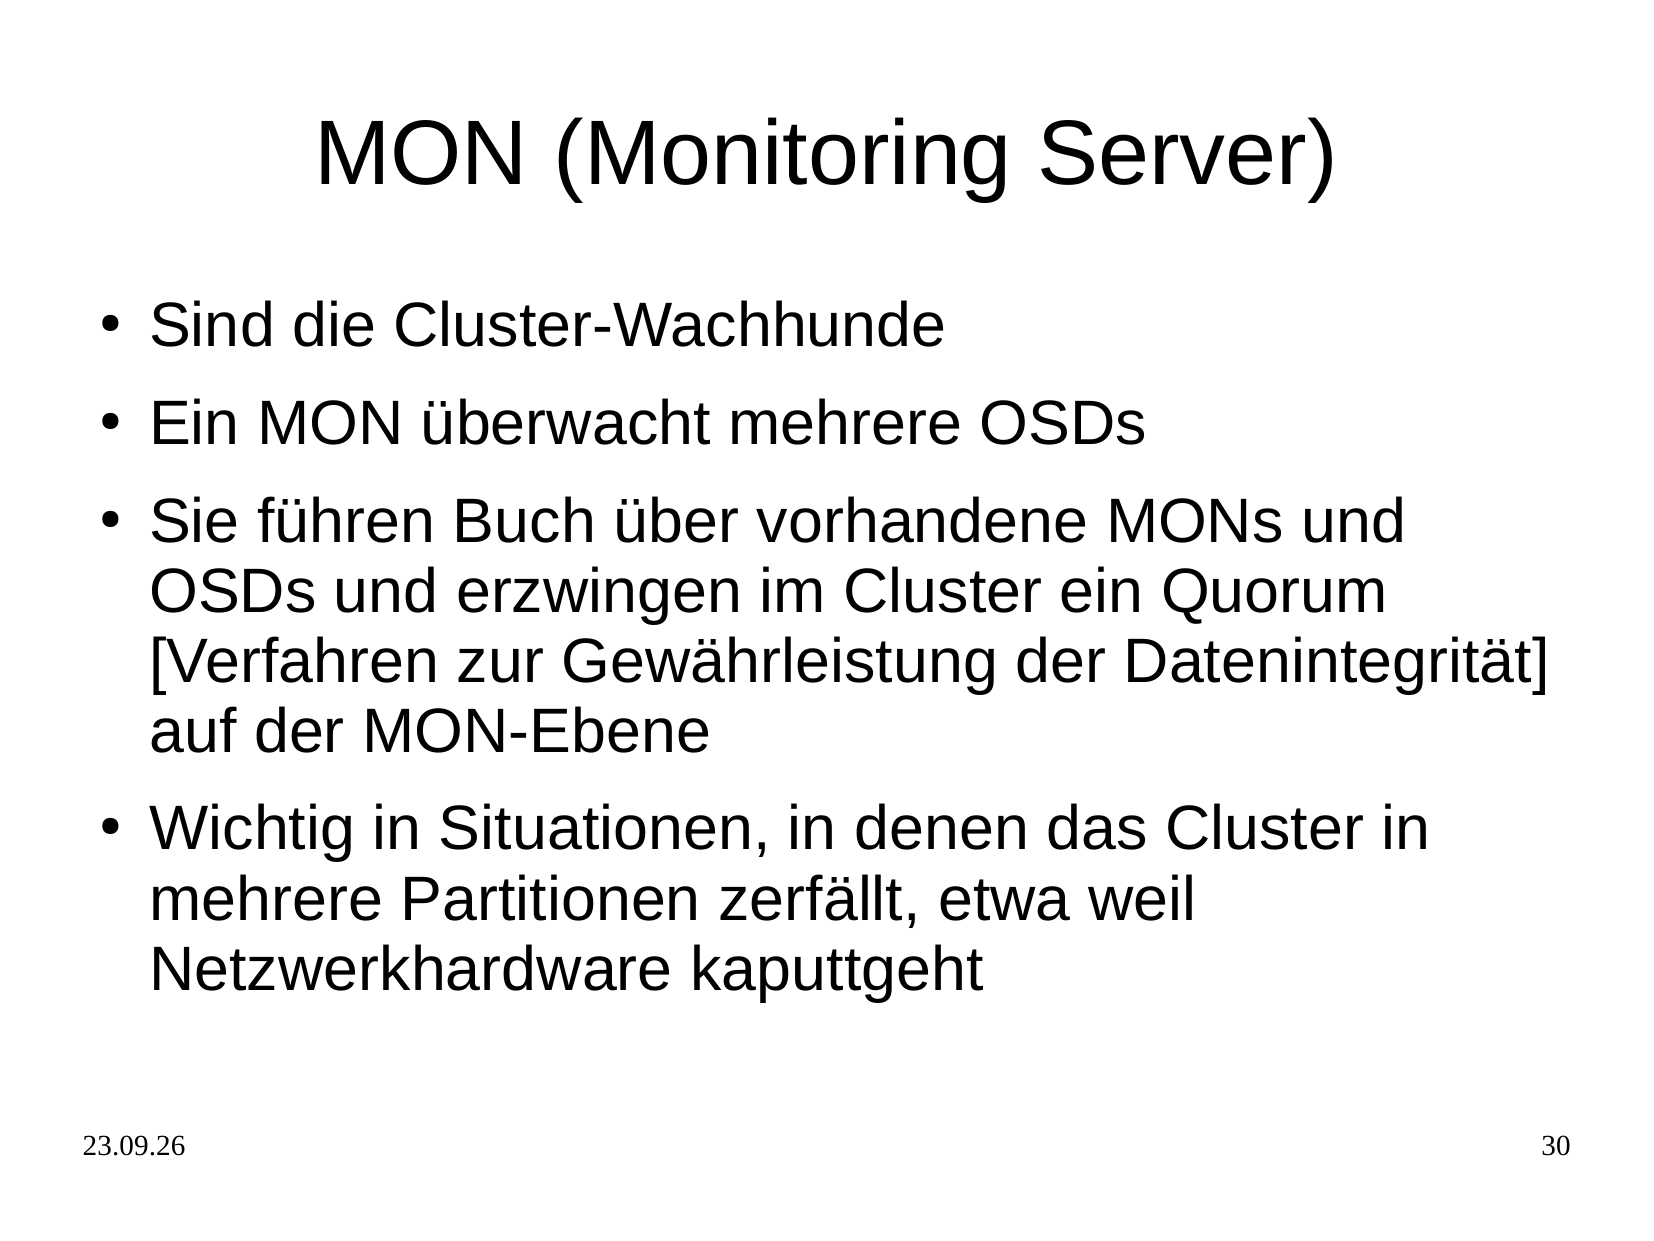

# MON (Monitoring Server)
Sind die Cluster-Wachhunde
Ein MON überwacht mehrere OSDs
Sie führen Buch über vorhandene MONs und OSDs und erzwingen im Cluster ein Quorum [Verfahren zur Gewährleistung der Datenintegrität] auf der MON-Ebene
Wichtig in Situationen, in denen das Cluster in mehrere Partitionen zerfällt, etwa weil Netzwerkhardware kaputtgeht
30